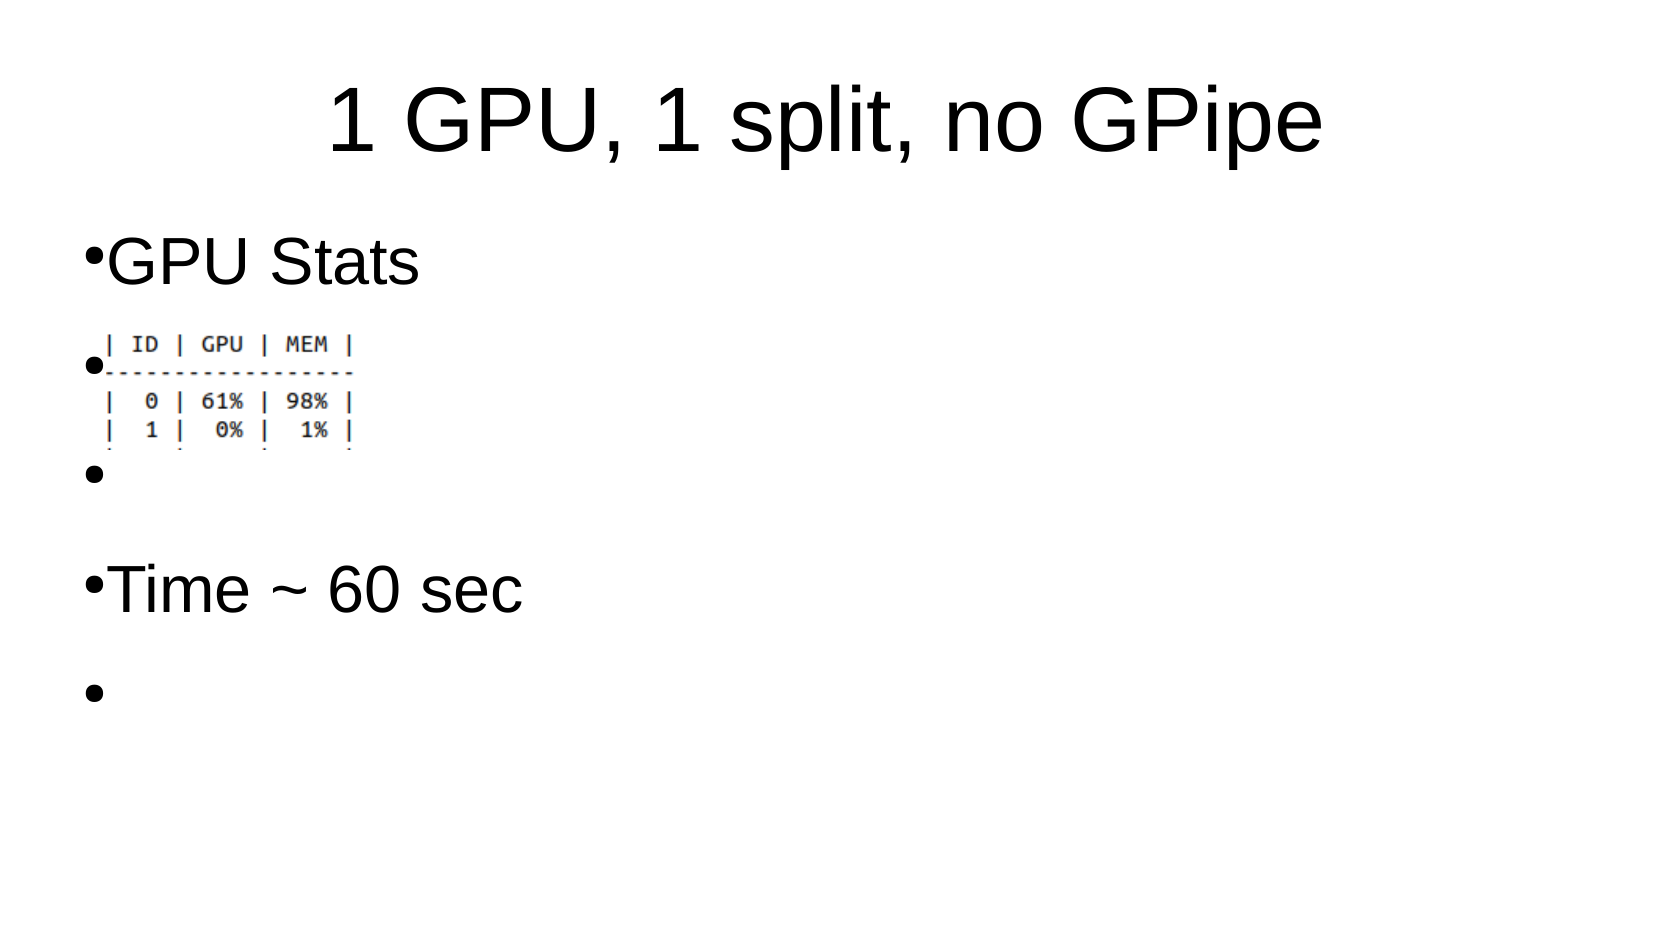

# 1 GPU, 1 split, no GPipe
GPU Stats
Time ~ 60 sec